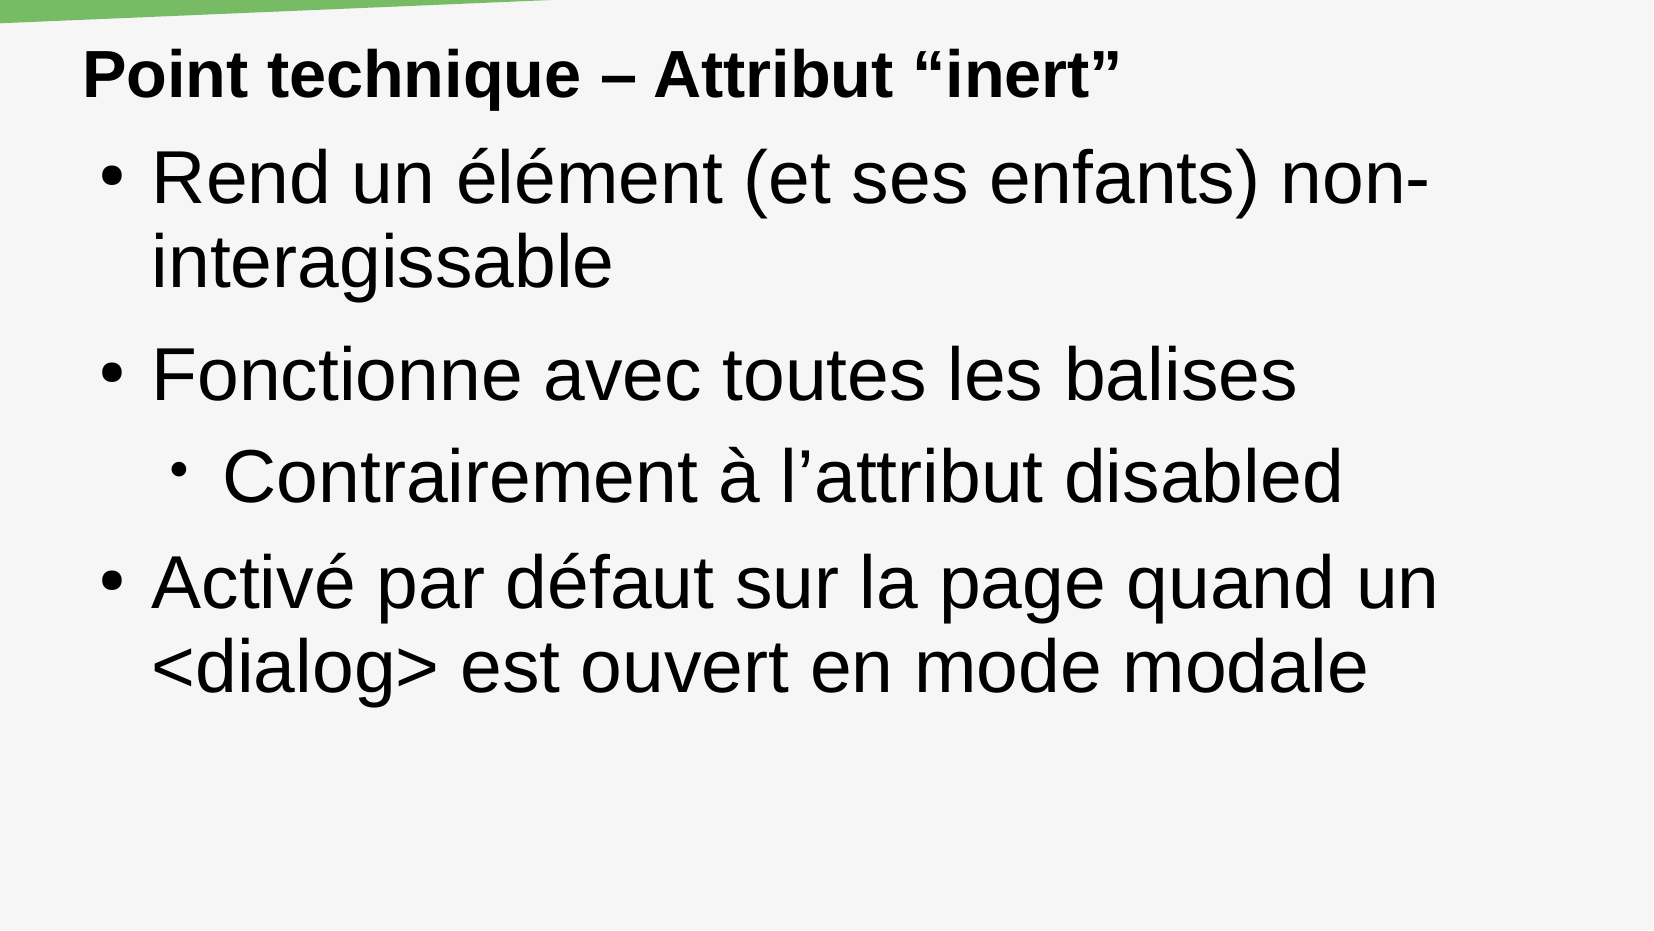

# Point technique – Attribut “inert”
Rend un élément (et ses enfants) non-interagissable
Fonctionne avec toutes les balises
Contrairement à l’attribut disabled
Activé par défaut sur la page quand un <dialog> est ouvert en mode modale